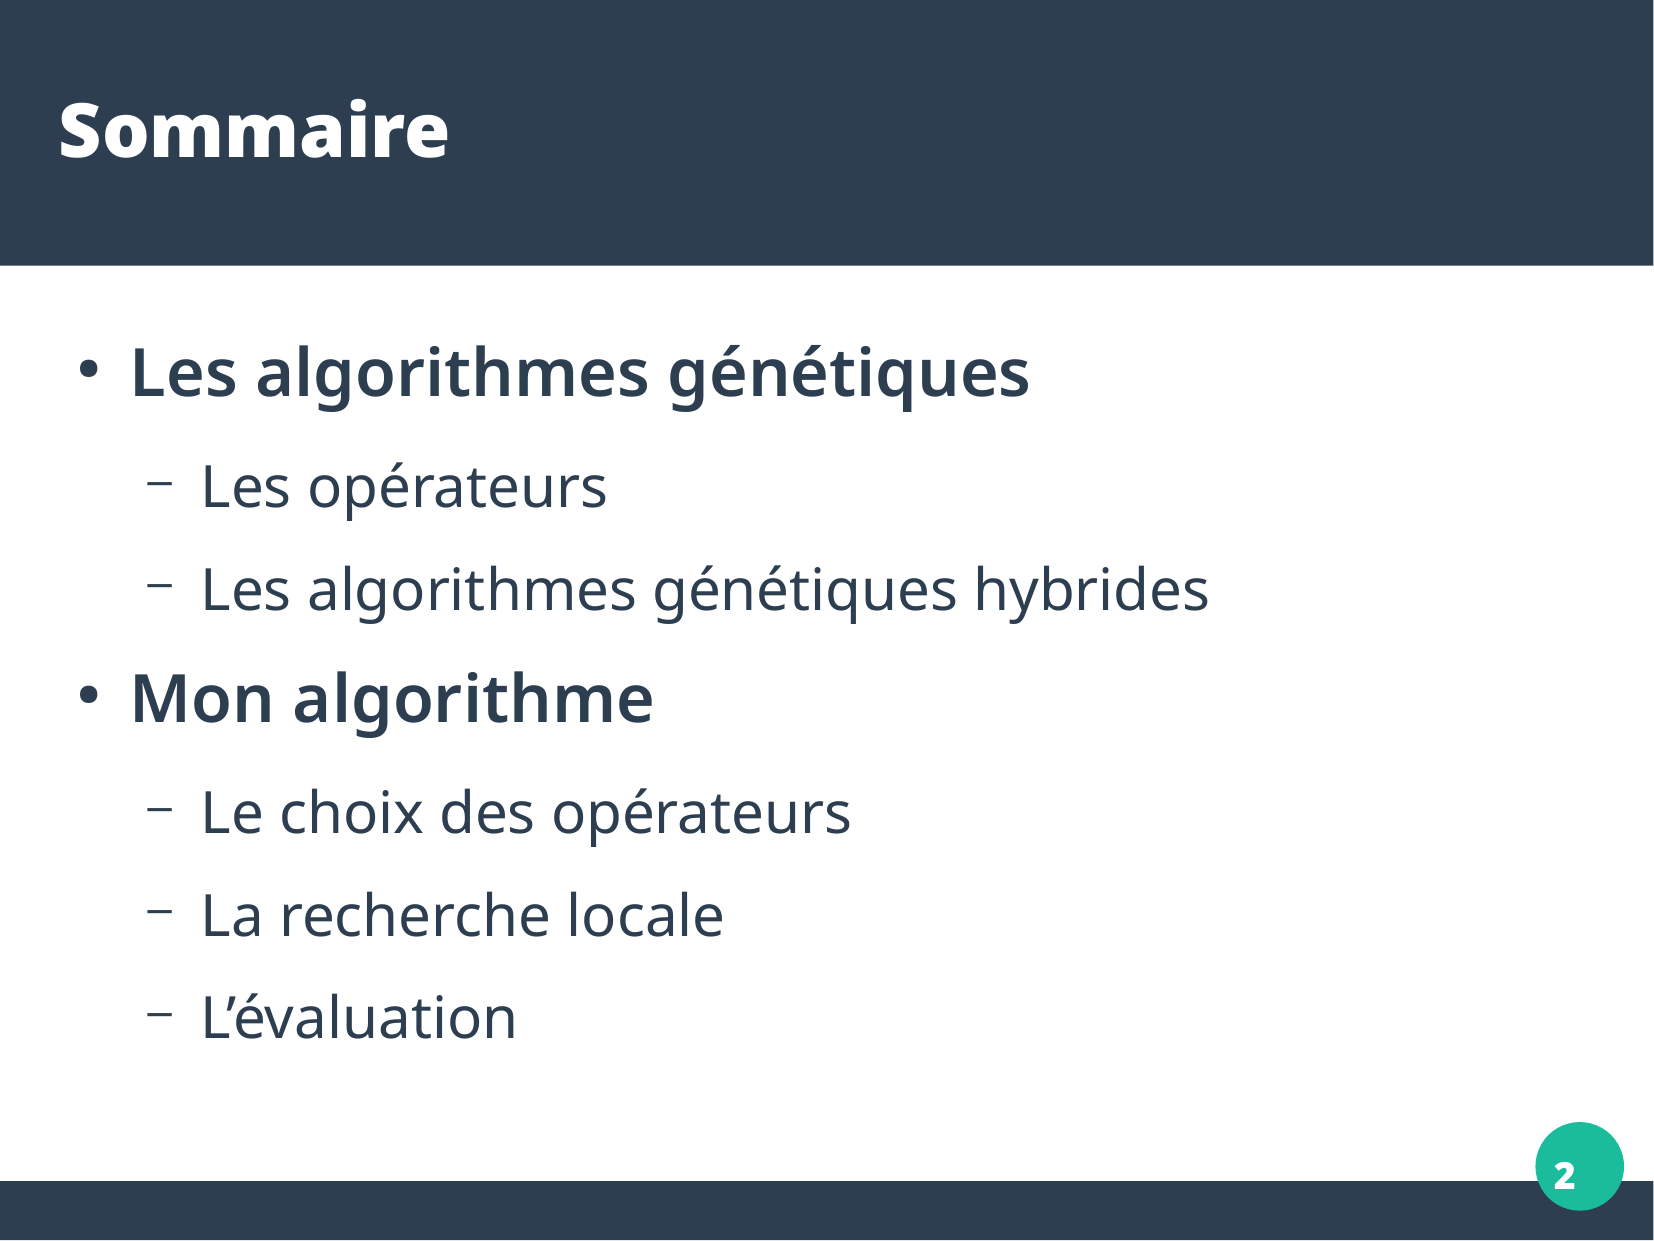

# Sommaire
Les algorithmes génétiques
Les opérateurs
Les algorithmes génétiques hybrides
Mon algorithme
Le choix des opérateurs
La recherche locale
L’évaluation
2